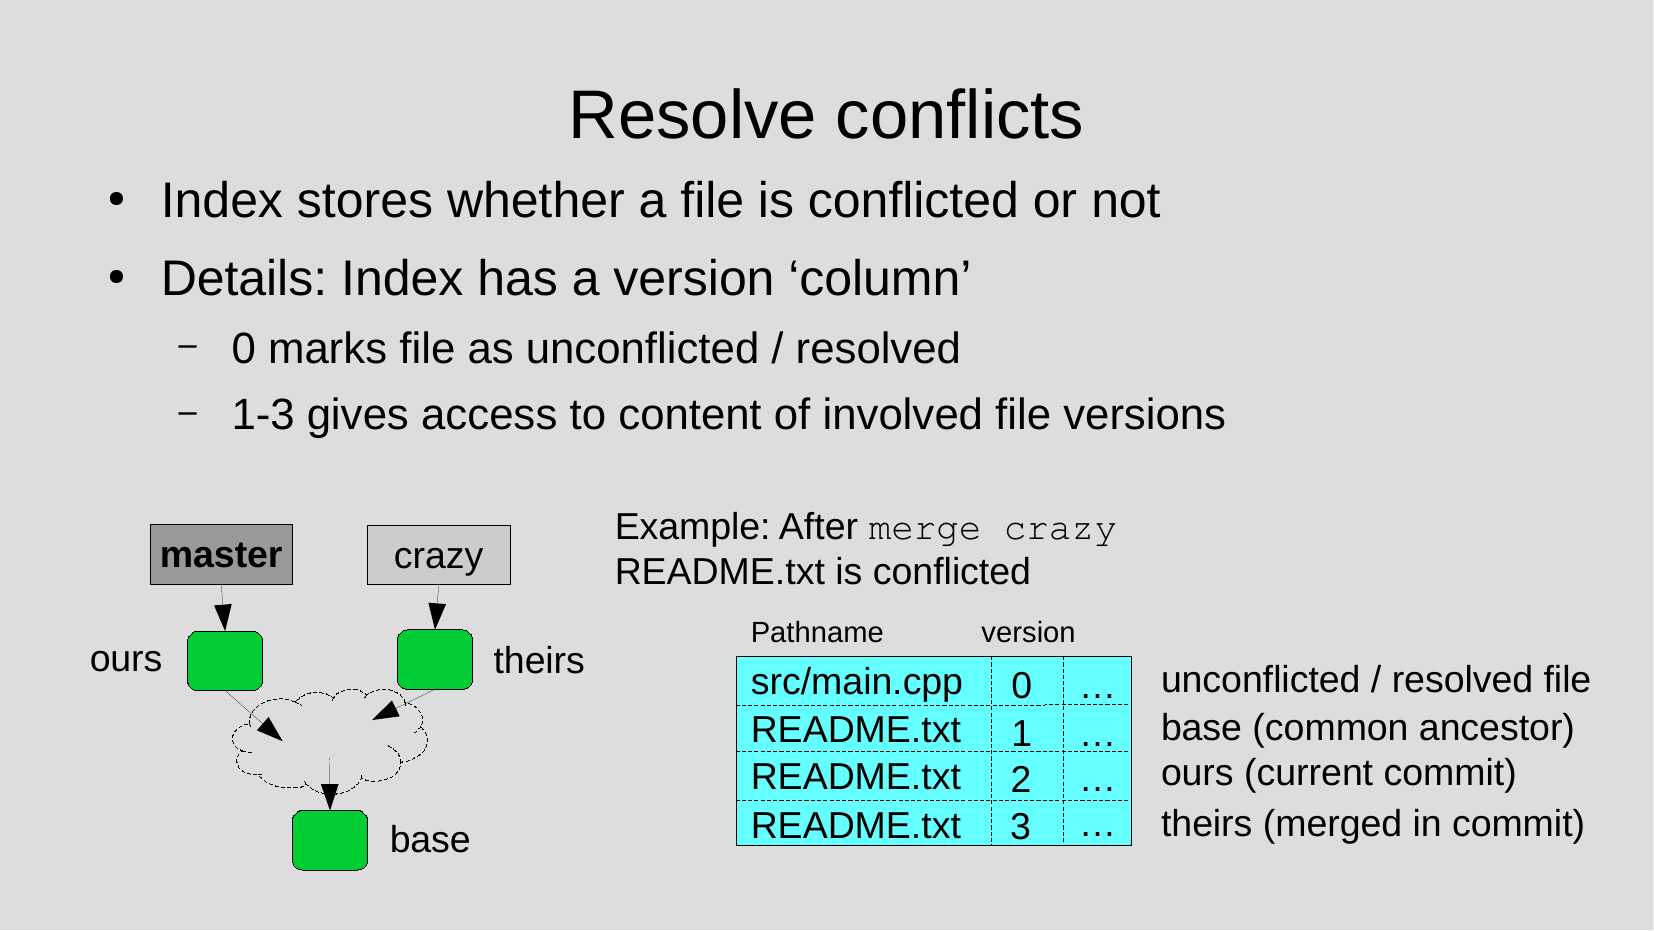

# Resolve conflicts
Index stores whether a file is conflicted or not
Details: Index has a version ‘column’
0 marks file as unconflicted / resolved
1-3 gives access to content of involved file versions
Example: After merge crazy
README.txt is conflicted
master
crazy
Pathname
version
ours
theirs
unconflicted / resolved file
src/main.cpp
0
…
base (common ancestor)
…
README.txt
1
ours (current commit)
…
2
README.txt
…
theirs (merged in commit)
3
README.txt
base